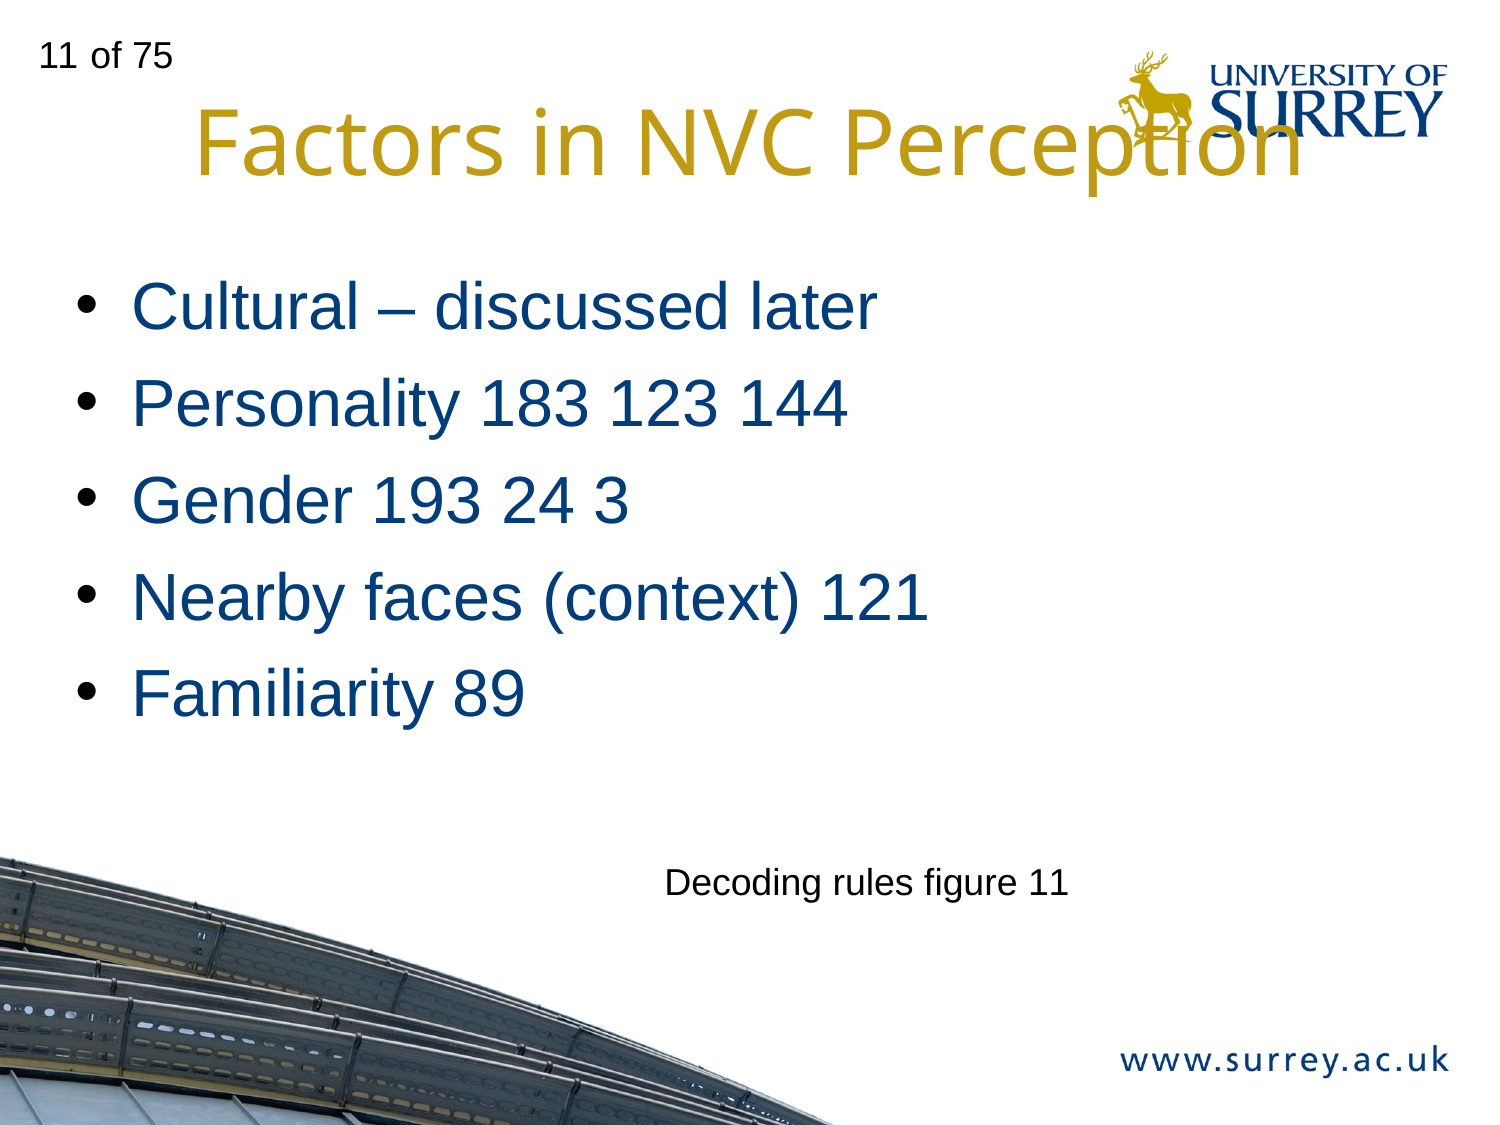

# Factors in NVC Perception
Cultural – discussed later
Personality 183 123 144
Gender 193 24 3
Nearby faces (context) 121
Familiarity 89
Decoding rules figure 11